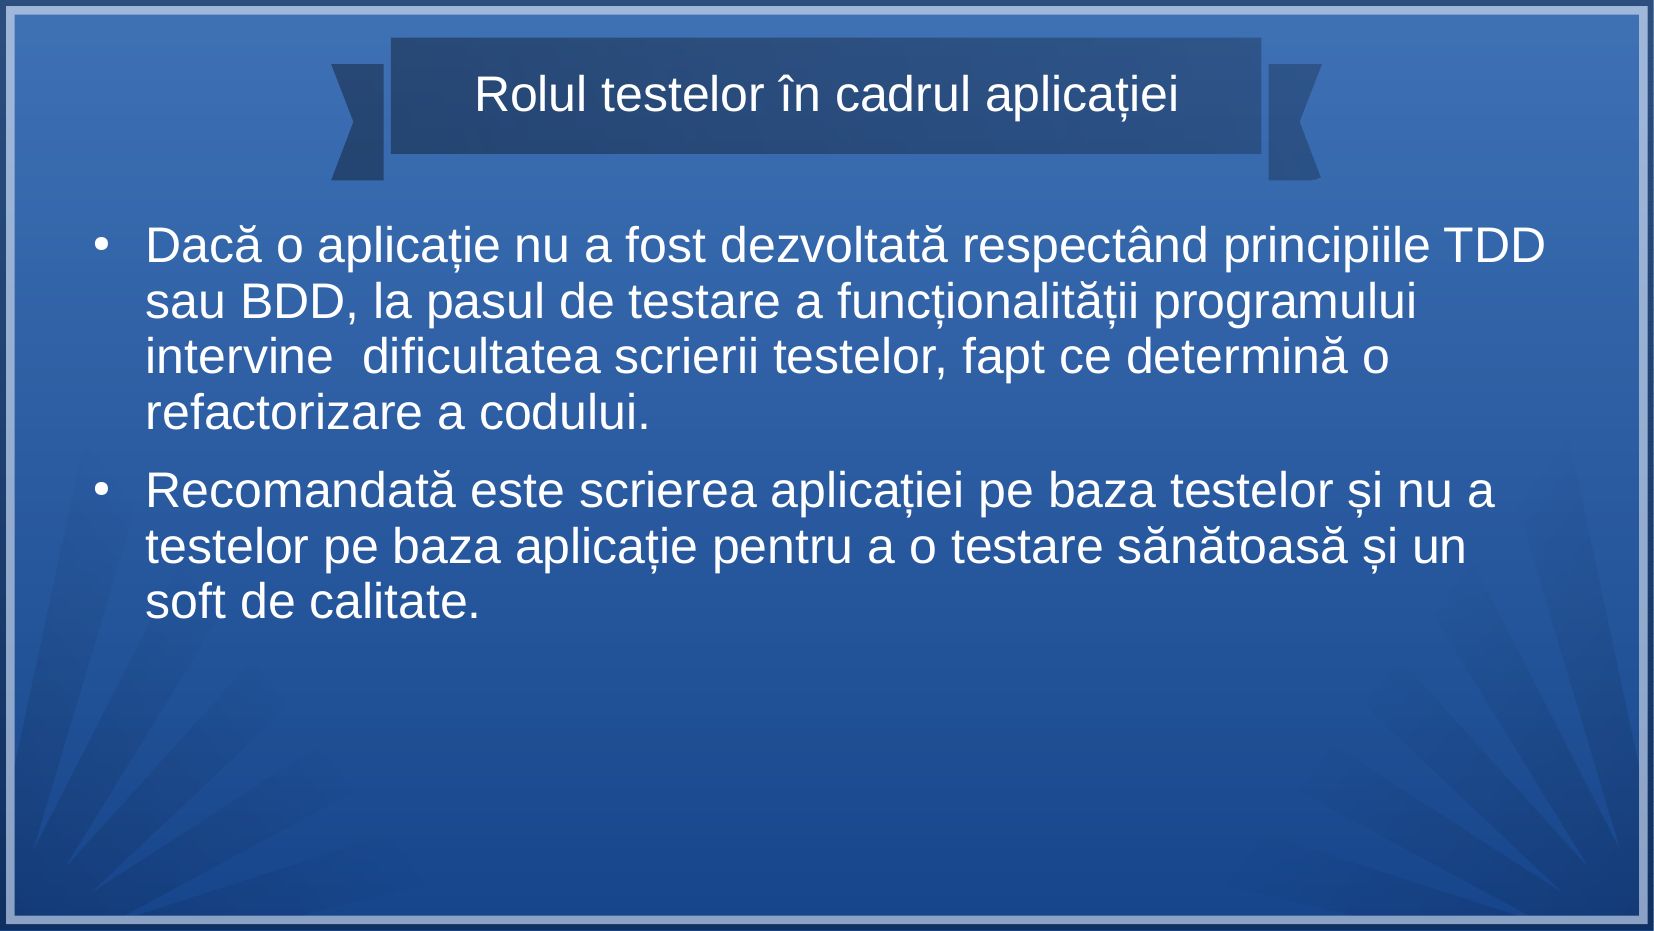

# Rolul testelor în cadrul aplicației
Dacă o aplicație nu a fost dezvoltată respectând principiile TDD sau BDD, la pasul de testare a funcționalității programului intervine dificultatea scrierii testelor, fapt ce determină o refactorizare a codului.
Recomandată este scrierea aplicației pe baza testelor și nu a testelor pe baza aplicație pentru a o testare sănătoasă și un soft de calitate.